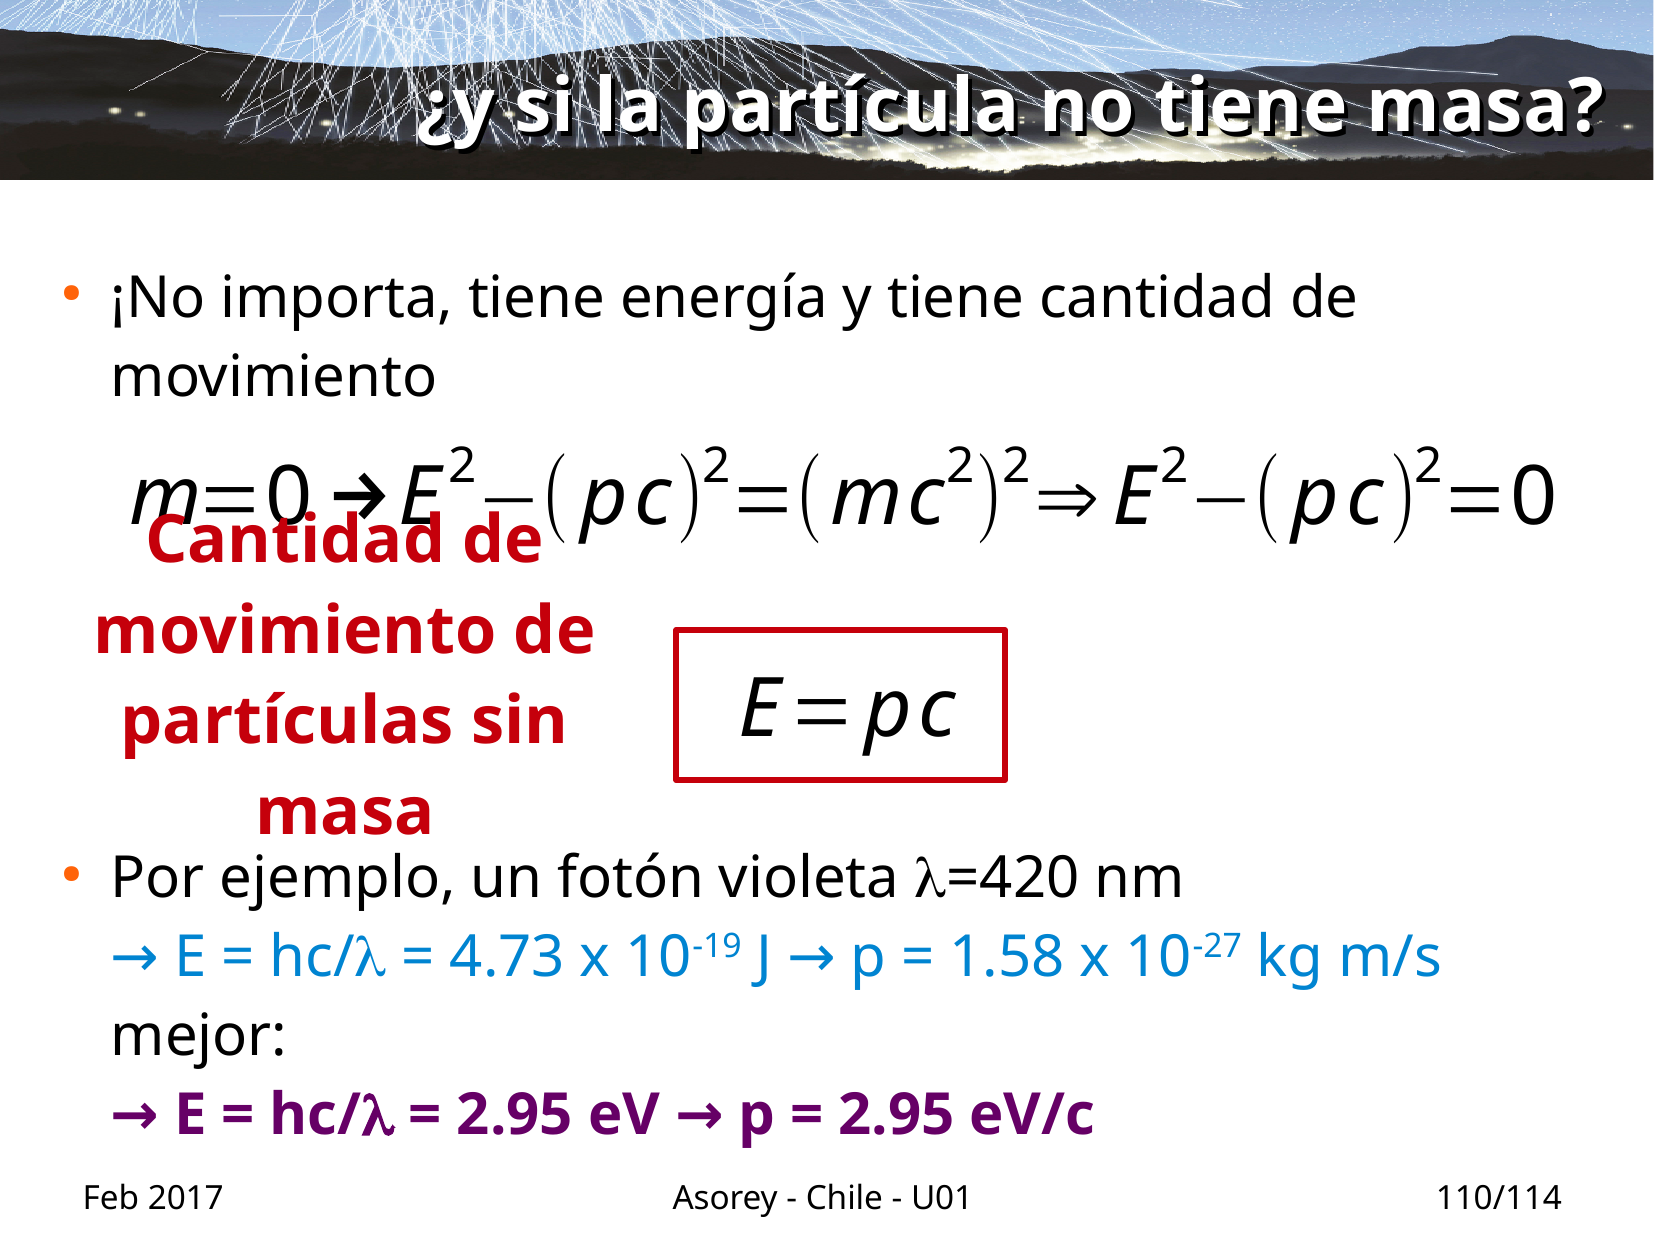

# ¿y si la partícula no tiene masa?
¡No importa, tiene energía y tiene cantidad de movimiento
Por ejemplo, un fotón violeta l=420 nm
→ E = hc/l = 4.73 x 10-19 J → p = 1.58 x 10-27 kg m/s
mejor:
→ E = hc/l = 2.95 eV → p = 2.95 eV/c
Cantidad de movimiento de partículas sin masa
Feb 2017
Asorey - Chile - U01
110